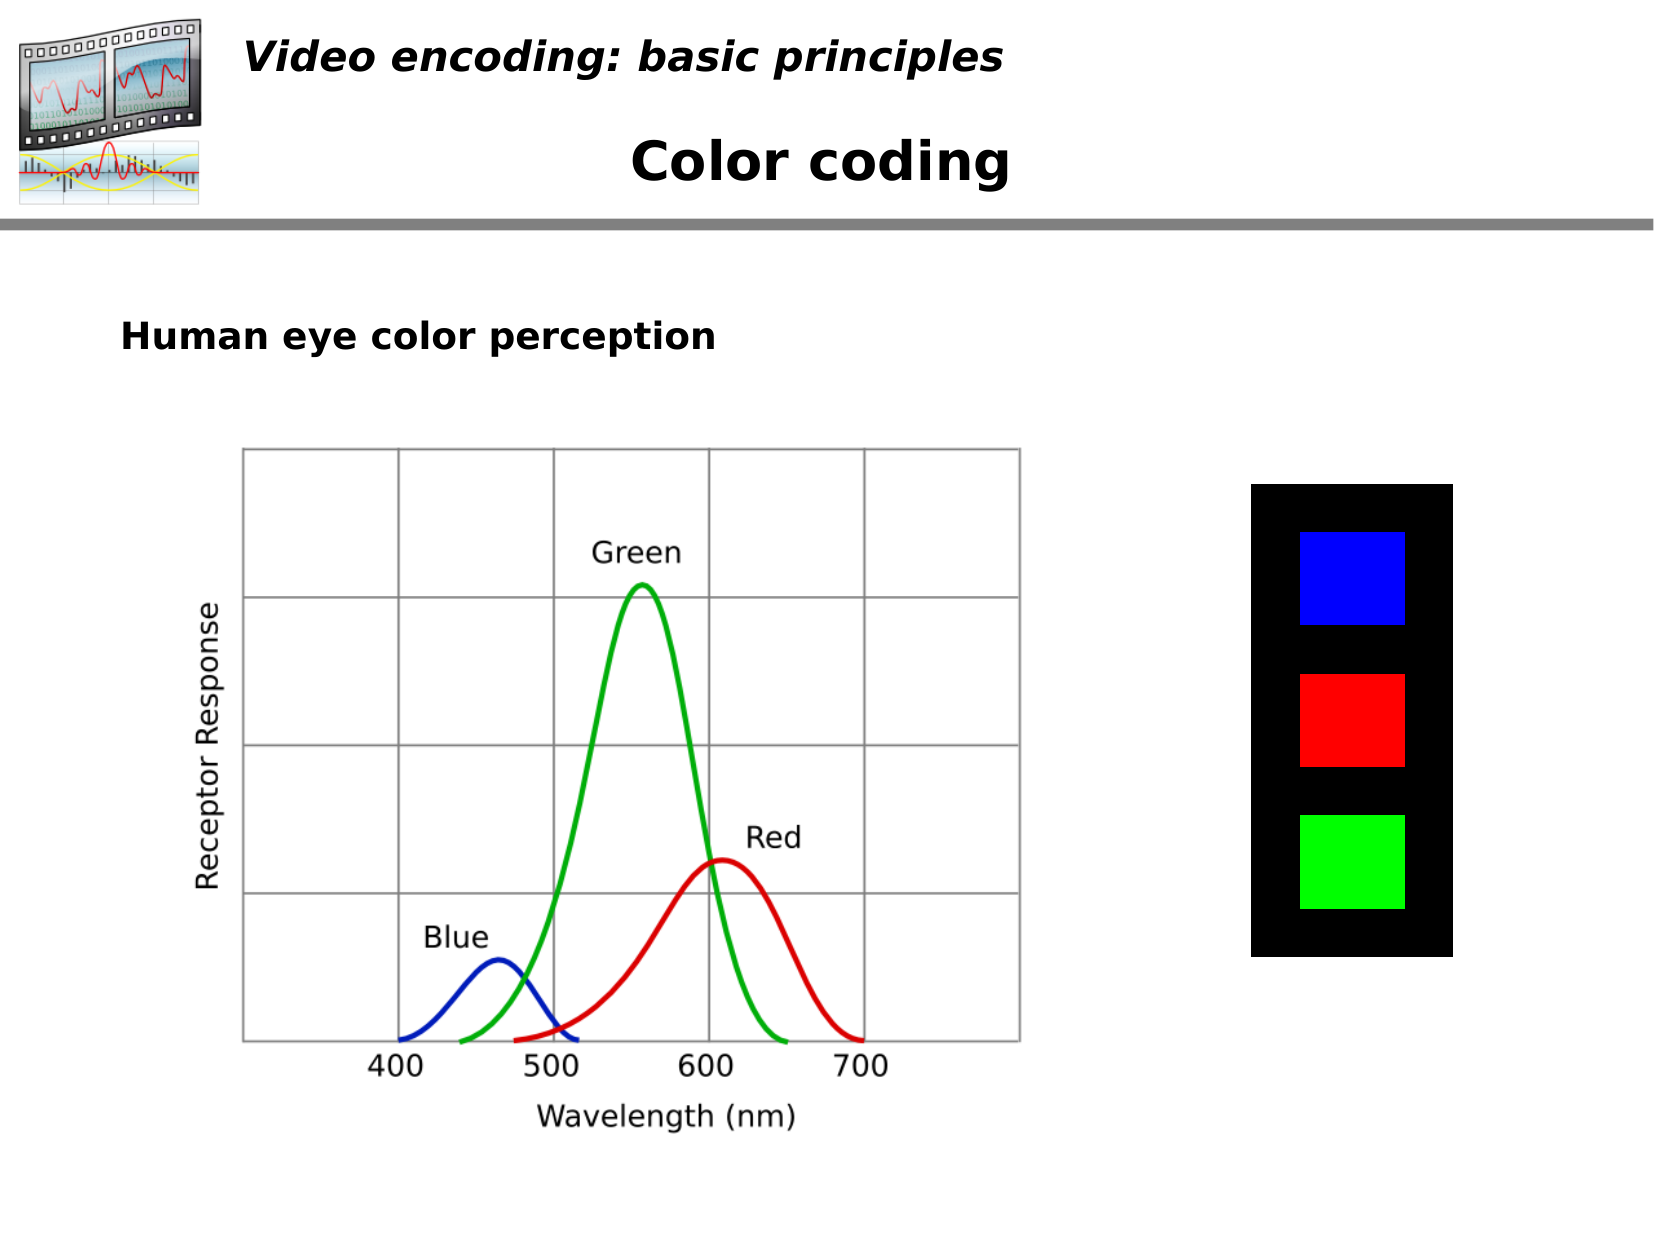

Video encoding: basic principles
Color coding
Human eye color perception